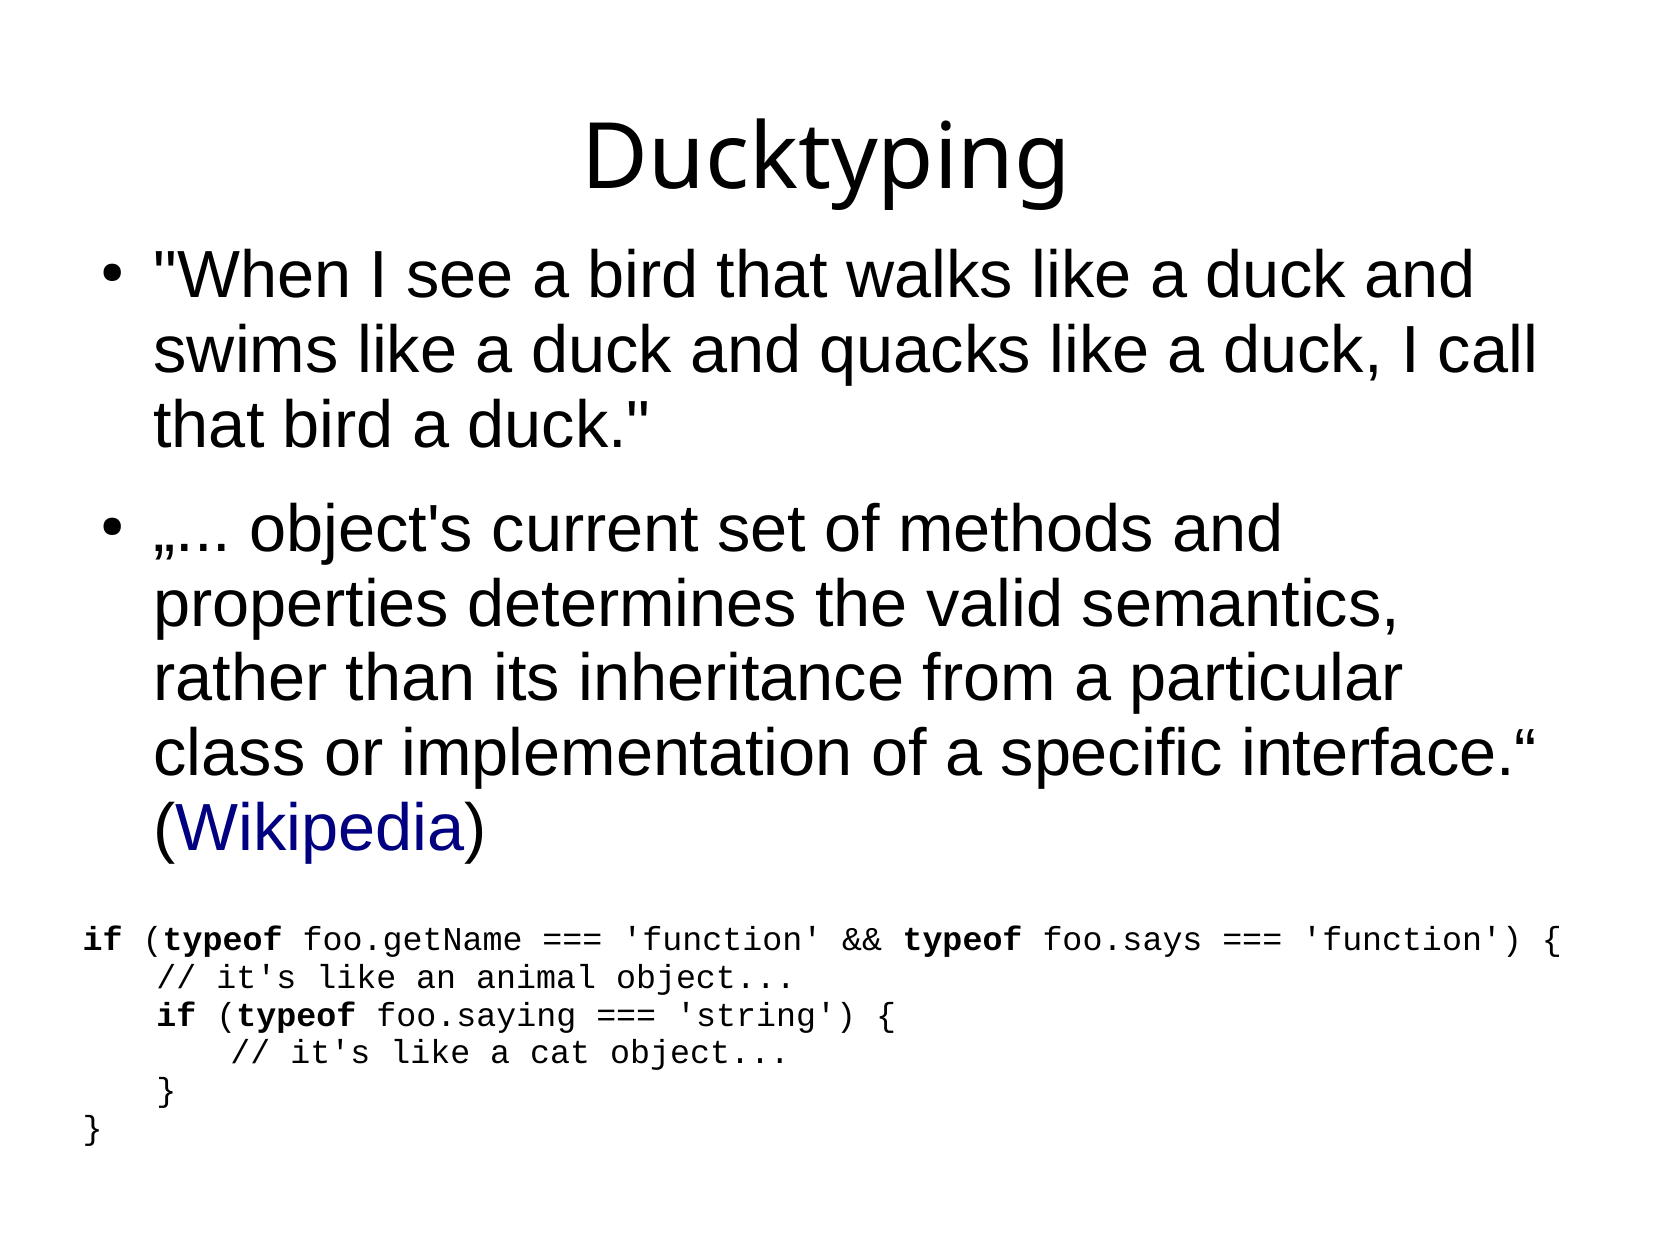

# Ducktyping
"When I see a bird that walks like a duck and swims like a duck and quacks like a duck, I call that bird a duck."
„... object's current set of methods and properties determines the valid semantics, rather than its inheritance from a particular class or implementation of a specific interface.“ (Wikipedia)
if (typeof foo.getName === 'function' && typeof foo.says === 'function') {
	// it's like an animal object...
	if (typeof foo.saying === 'string') {
		// it's like a cat object...
	}
}